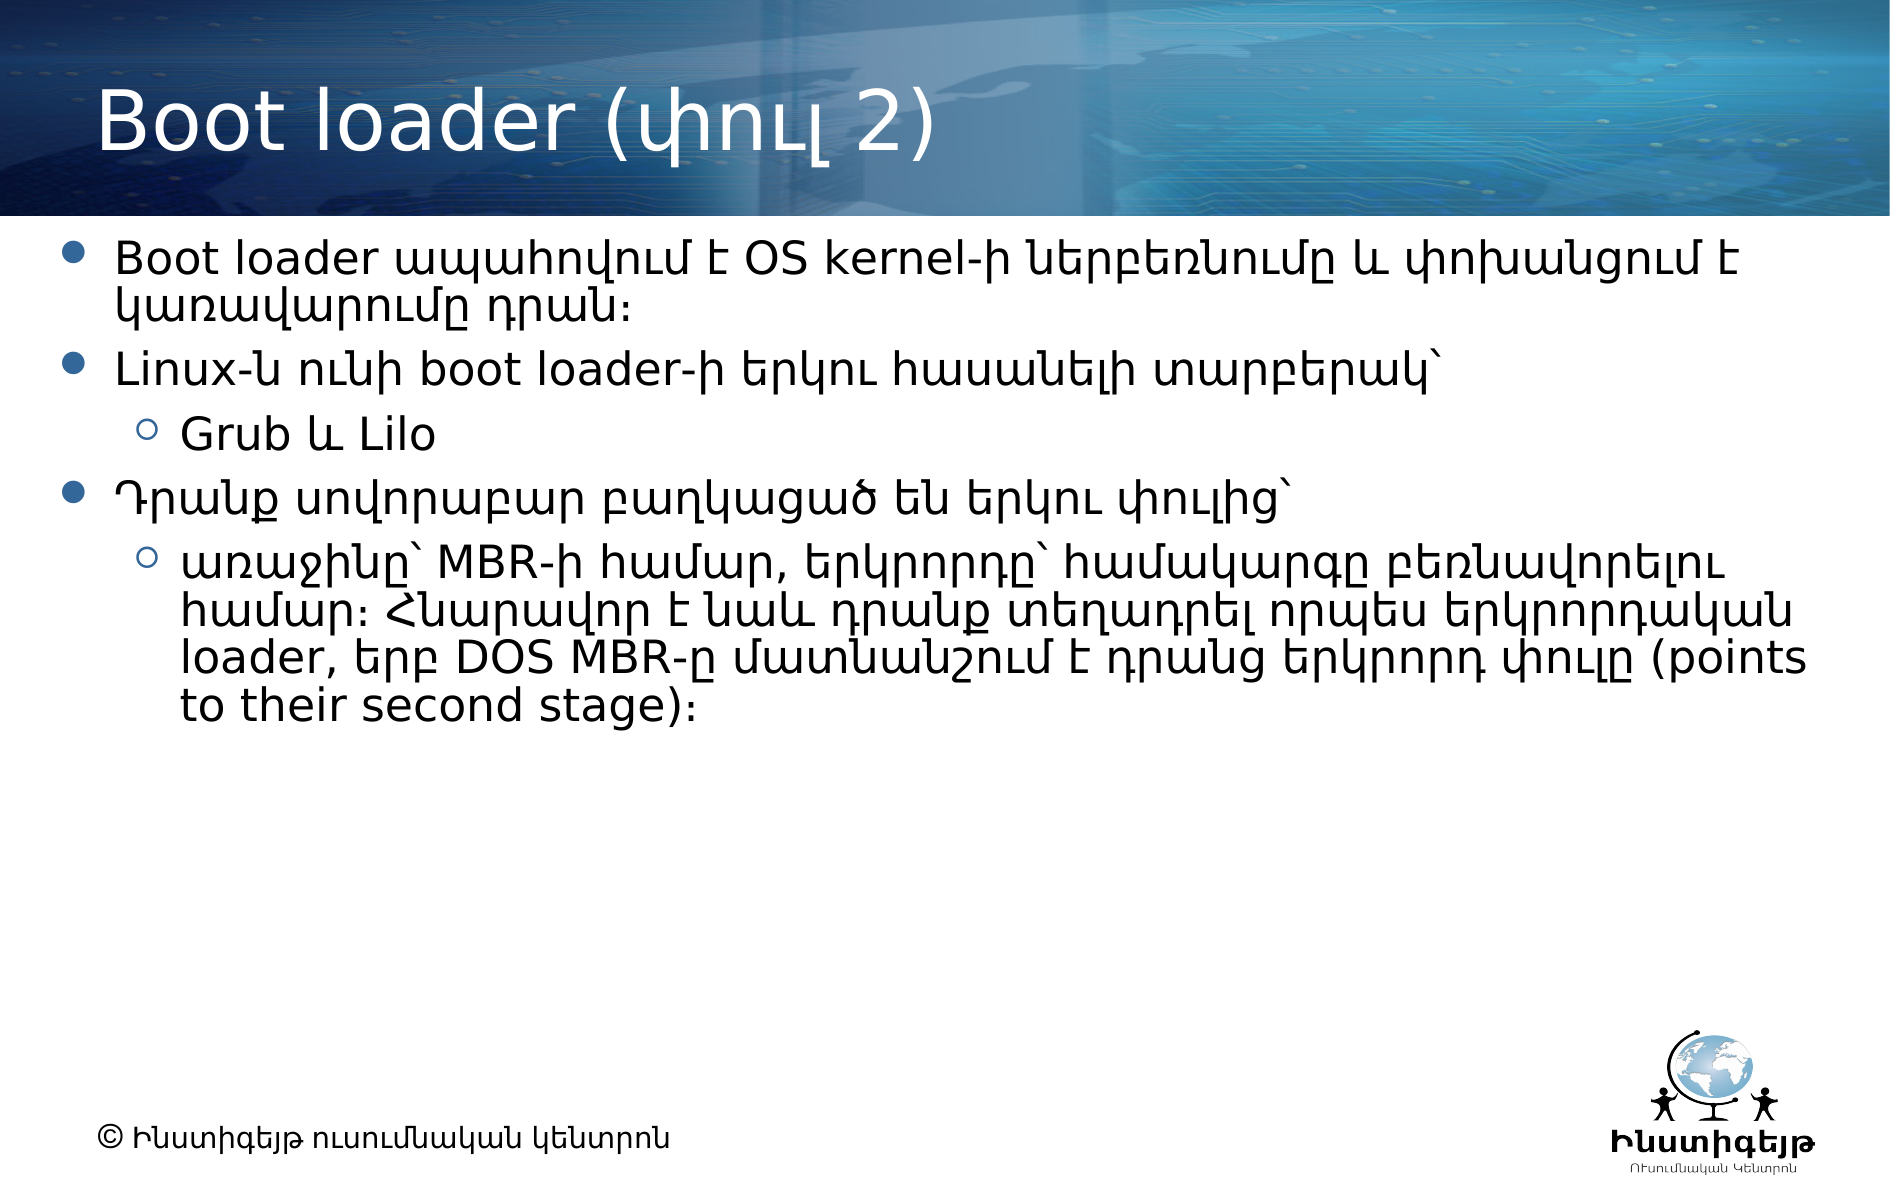

Boot loader (փուլ 2)
# Boot loader ապահովում է OS kernel-ի ներբեռնումը և փոխանցում է կառավարումը դրան։
Linux-ն ունի boot loader-ի երկու հասանելի տարբերակ՝
Grub և Lilo
Դրանք սովորաբար բաղկացած են երկու փուլից՝
առաջինը՝ MBR-ի համար, երկրորդը՝ համակարգը բեռնավորելու համար։ Հնարավոր է նաև դրանք տեղադրել որպես երկրորդական loader, երբ DOS MBR-ը մատնանշում է դրանց երկրորդ փուլը (points to their second stage)։